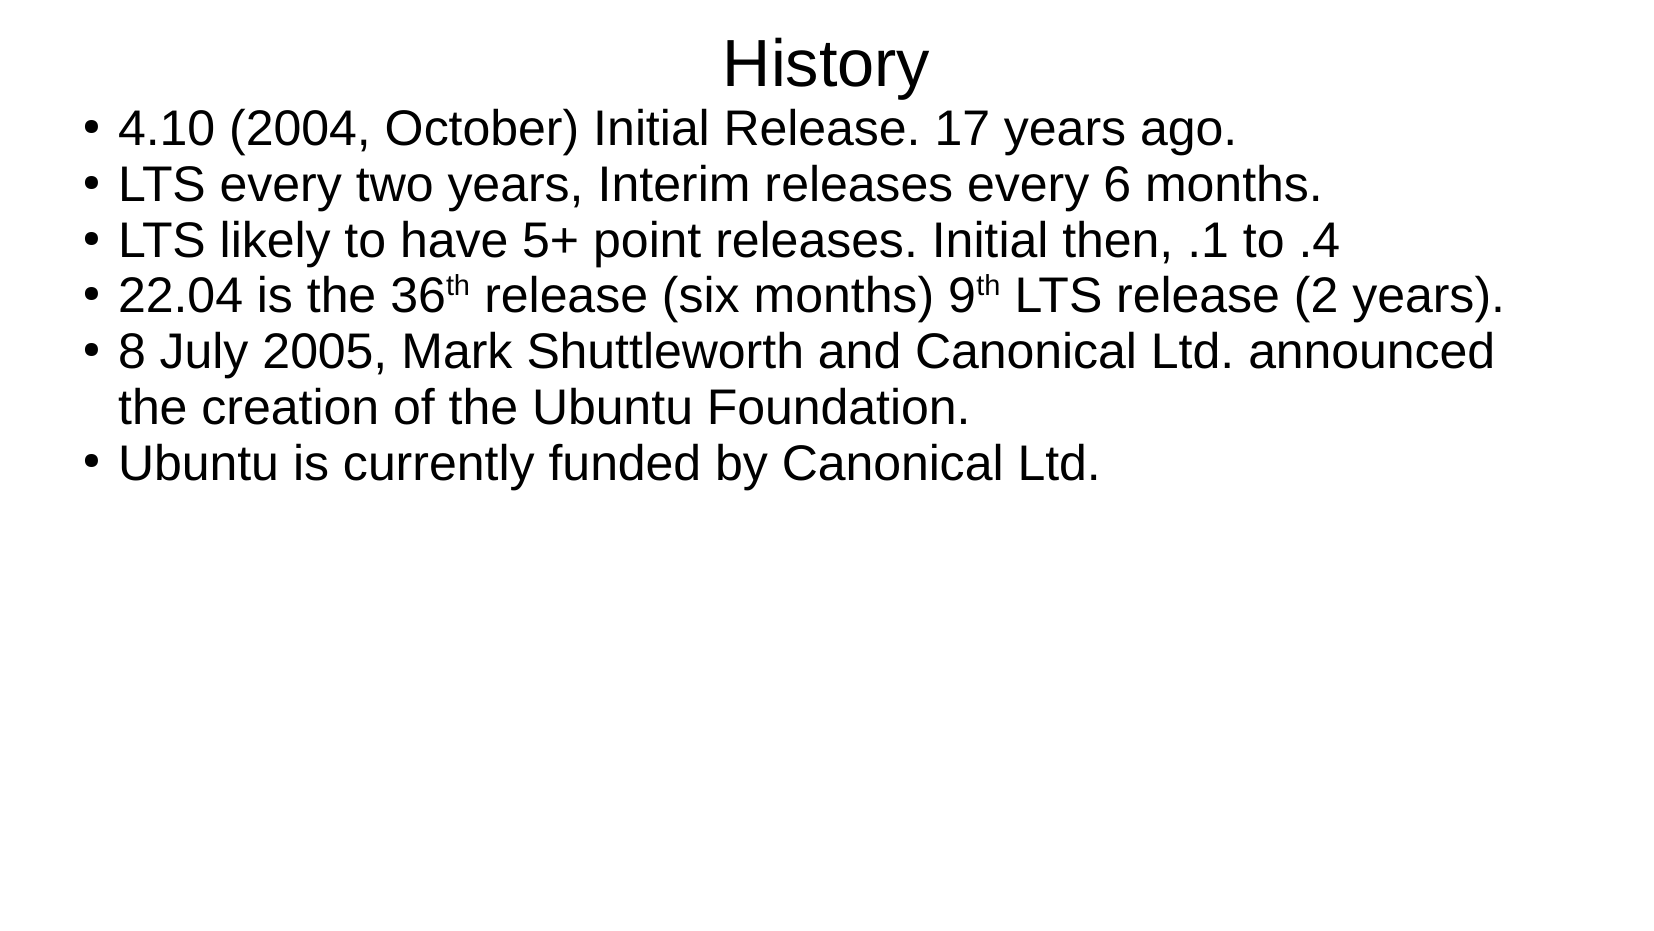

# History
4.10 (2004, October) Initial Release. 17 years ago.
LTS every two years, Interim releases every 6 months.
LTS likely to have 5+ point releases. Initial then, .1 to .4
22.04 is the 36th release (six months) 9th LTS release (2 years).
8 July 2005, Mark Shuttleworth and Canonical Ltd. announced the creation of the Ubuntu Foundation.
Ubuntu is currently funded by Canonical Ltd.